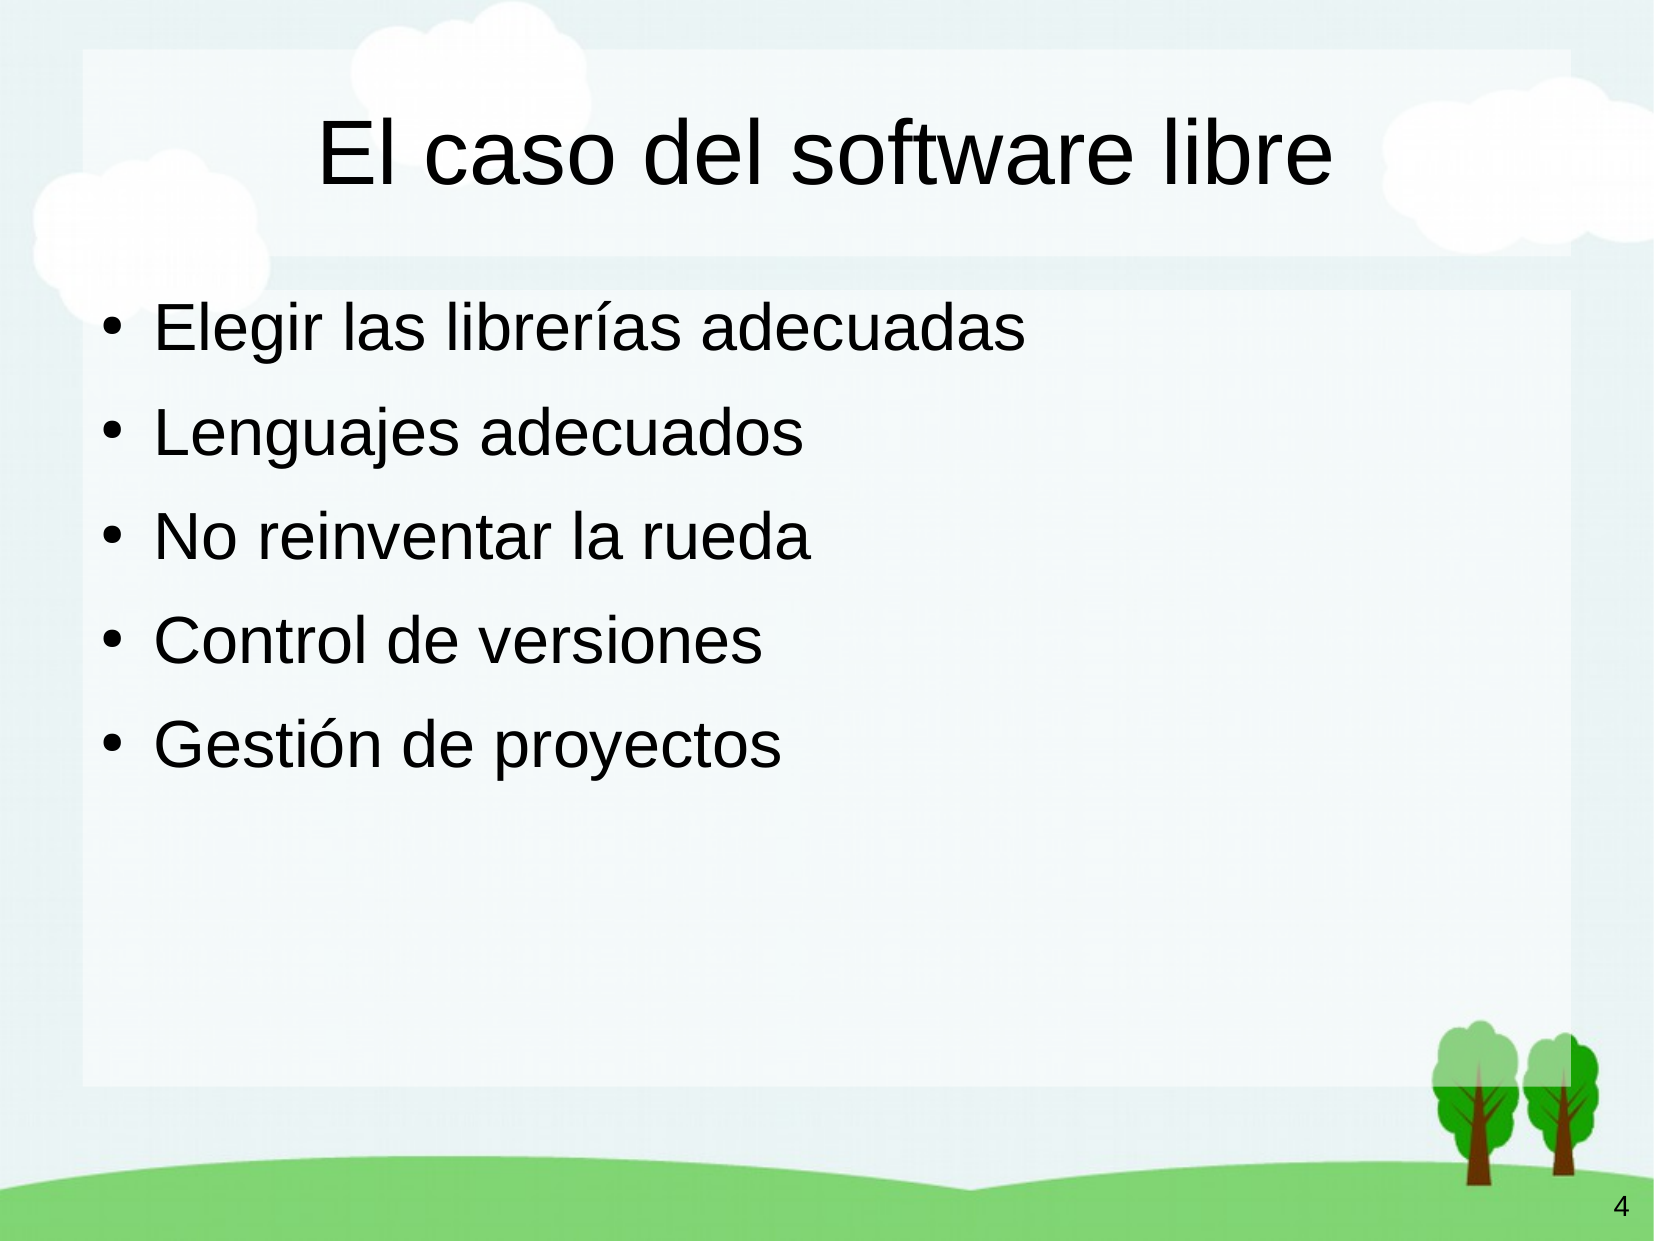

# El caso del software libre
Elegir las librerías adecuadas
Lenguajes adecuados
No reinventar la rueda
Control de versiones
Gestión de proyectos
4